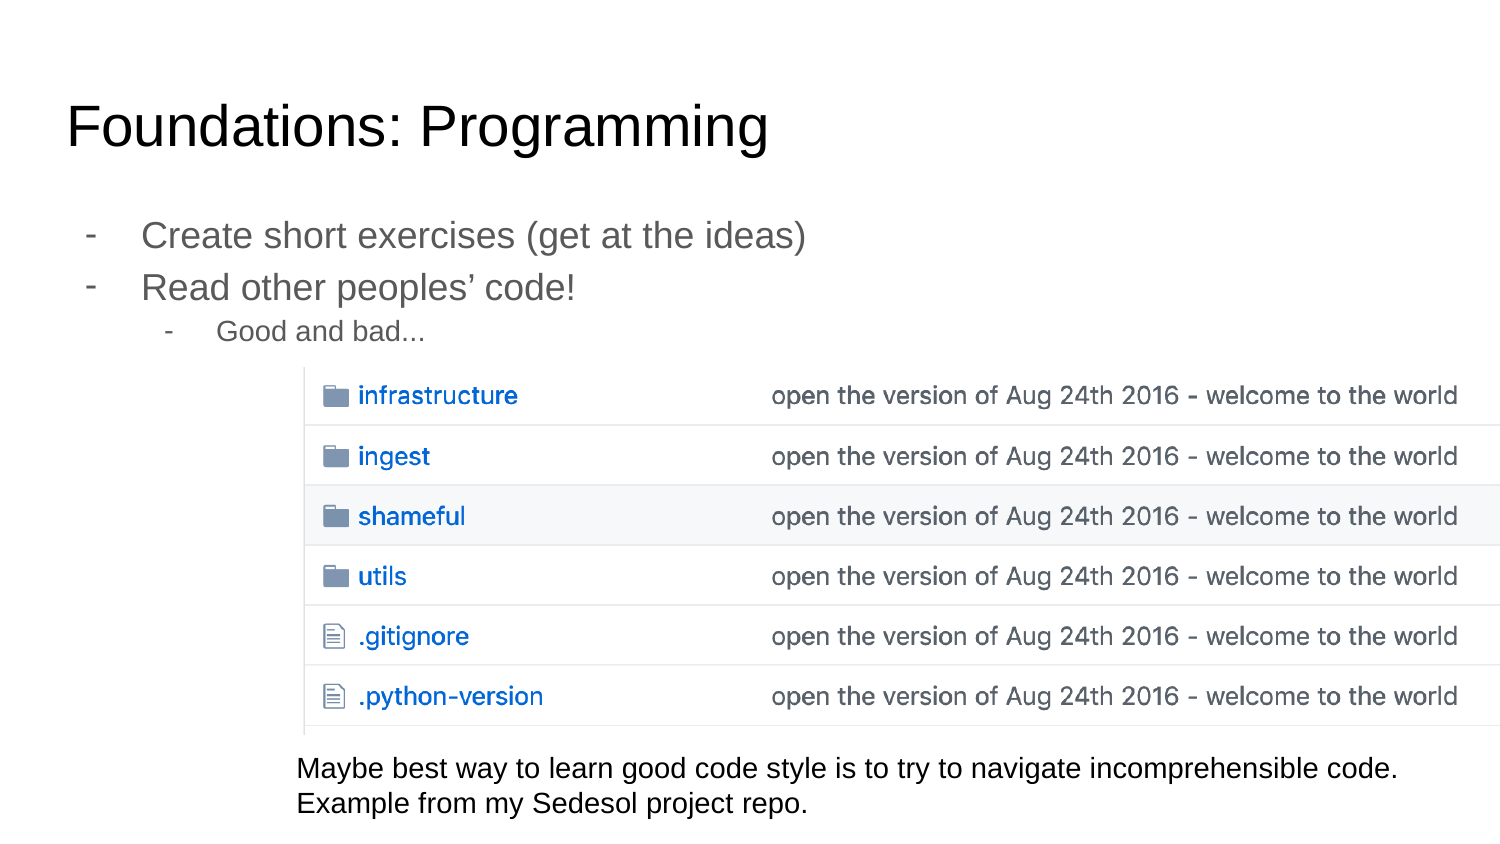

# Foundations: Programming
Create short exercises (get at the ideas)
Read other peoples’ code!
Good and bad...
Maybe best way to learn good code style is to try to navigate incomprehensible code.
Example from my Sedesol project repo.